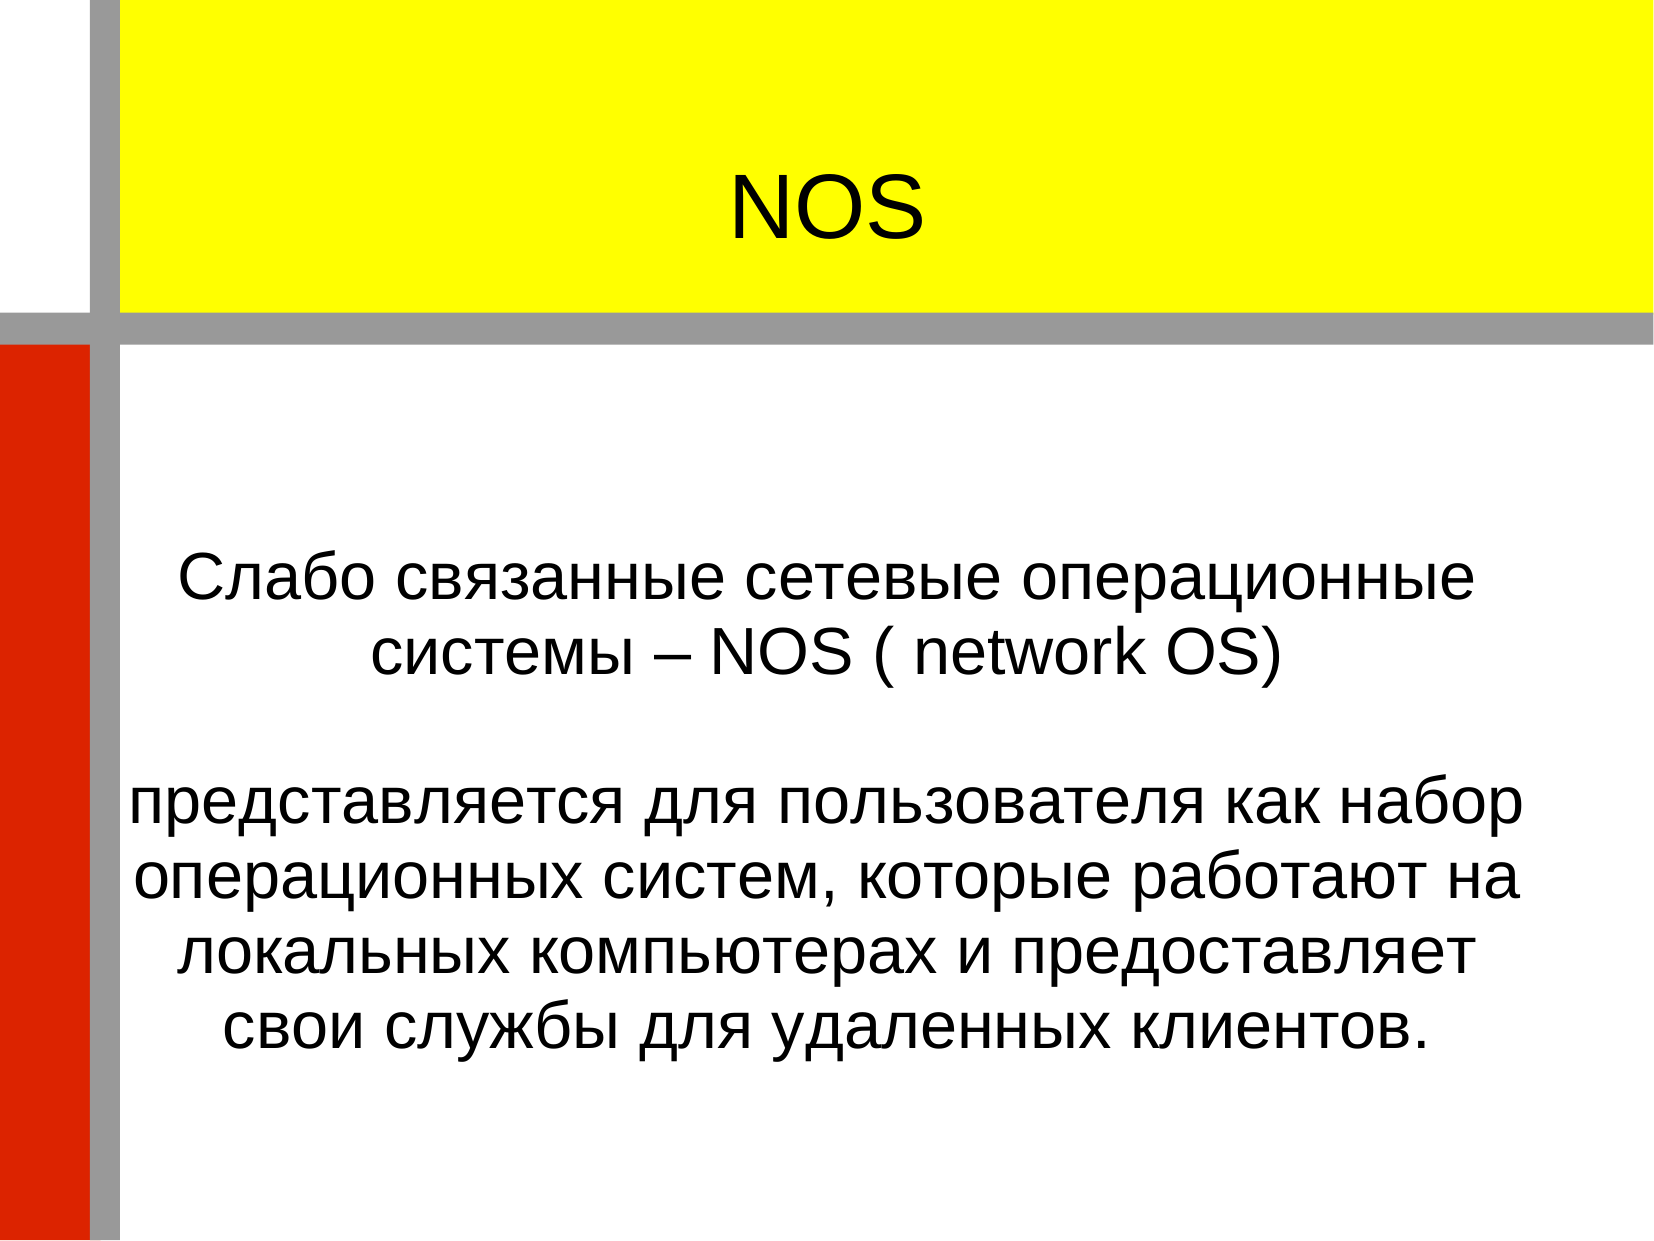

# NOS
Слабо связанные сетевые операционные системы – NOS ( network OS)
представляется для пользователя как набор операционных систем, которые работают на локальных компьютерах и предоставляет свои службы для удаленных клиентов.